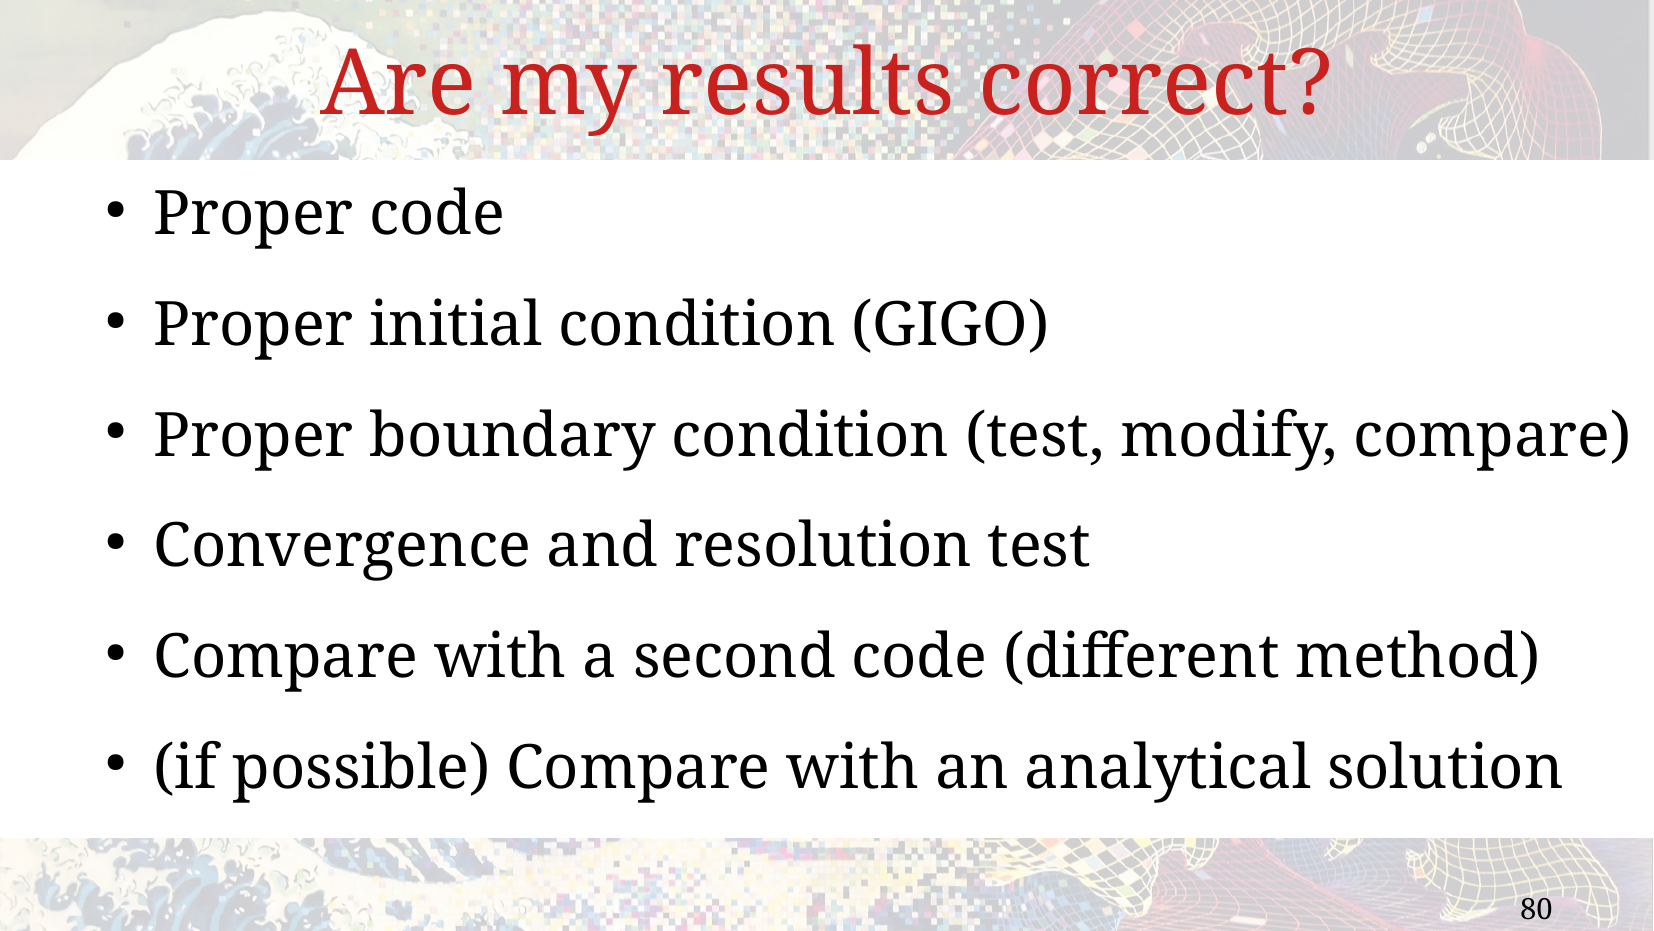

# Are my results correct?
Proper code
Proper initial condition (GIGO)
Proper boundary condition (test, modify, compare)
Convergence and resolution test
Compare with a second code (different method)
(if possible) Compare with an analytical solution